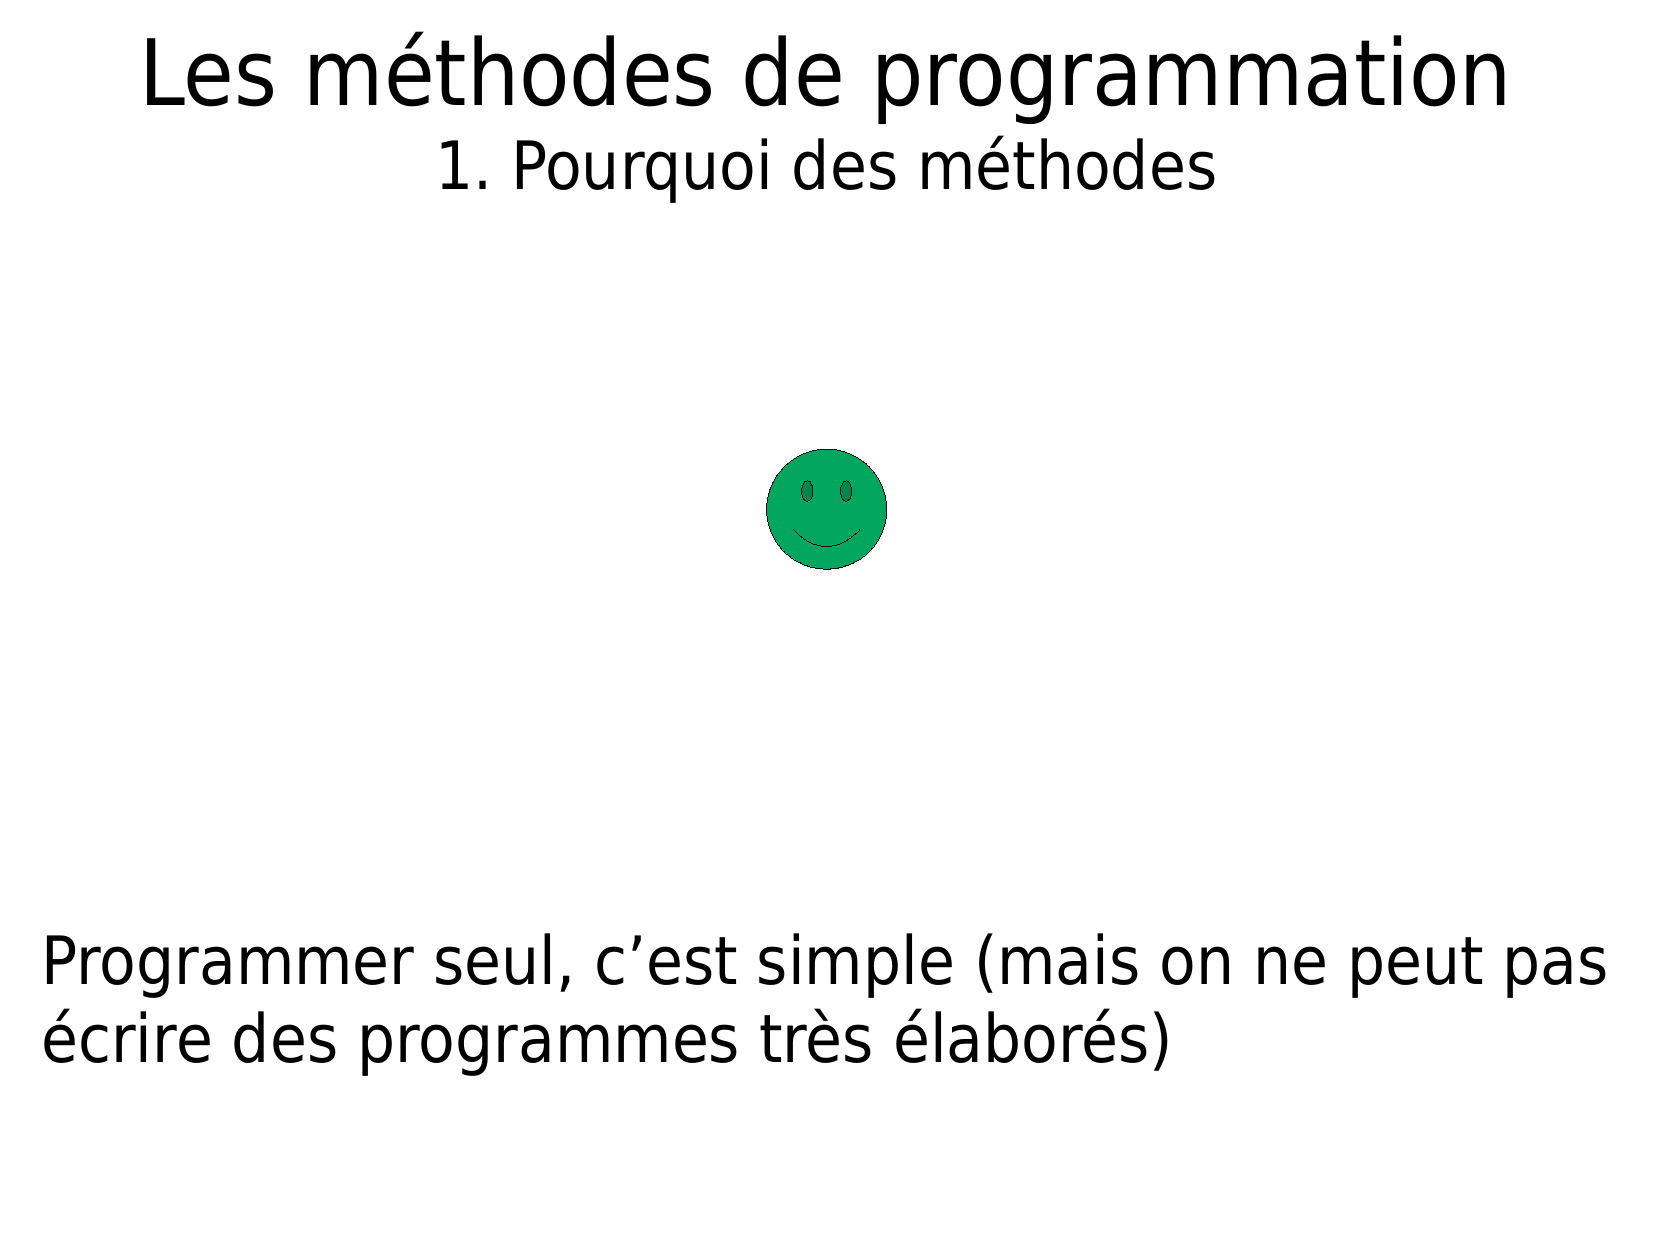

# Les méthodes de programmation 1. Pourquoi des méthodes
Programmer seul, c’est simple (mais on ne peut pas écrire des programmes très élaborés)